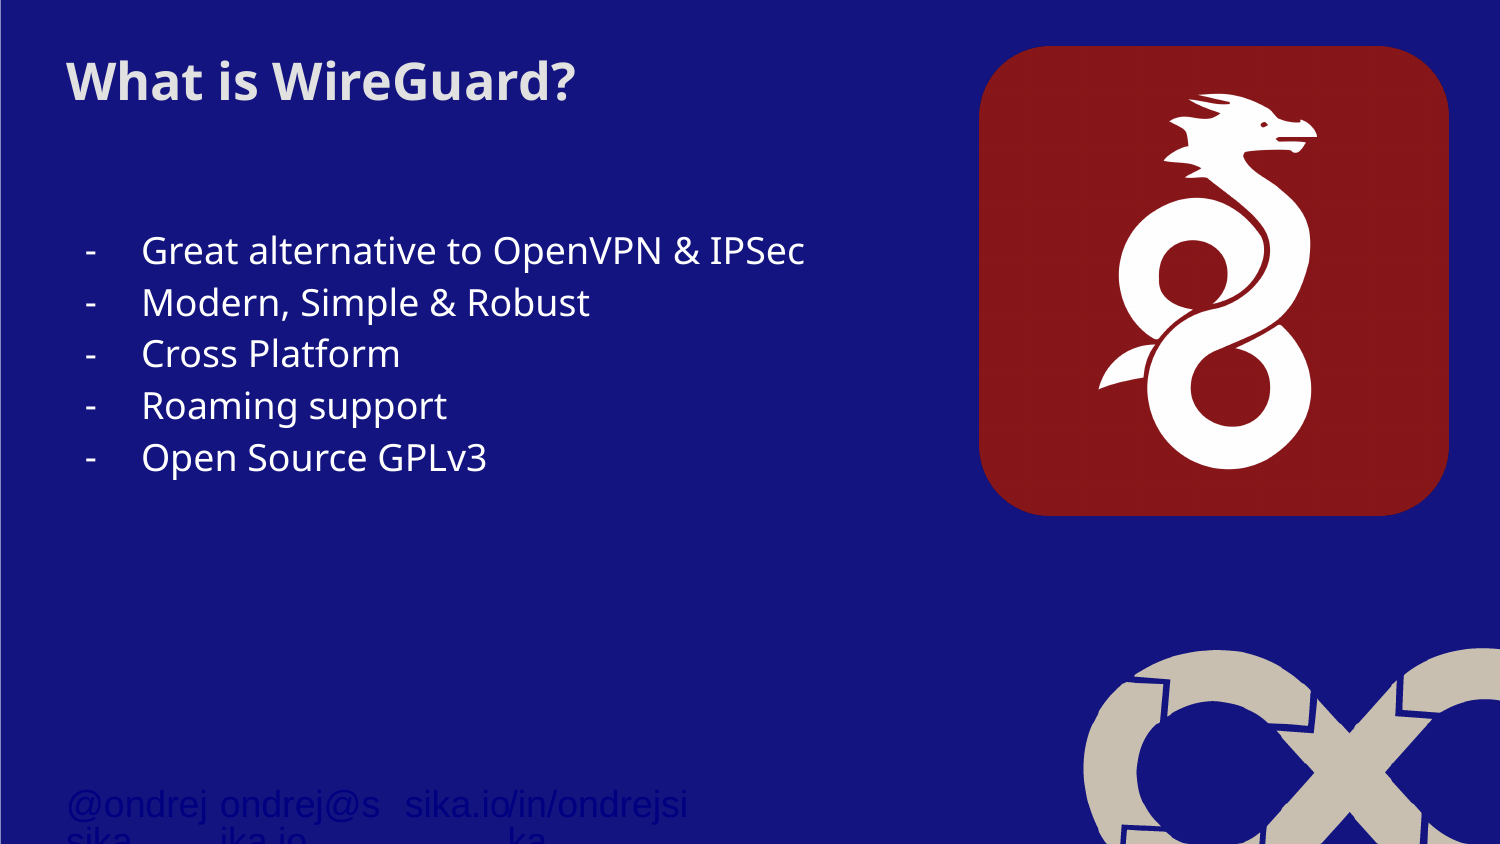

# What is WireGuard?
Great alternative to OpenVPN & IPSec
Modern, Simple & Robust
Cross Platform
Roaming support
Open Source GPLv3